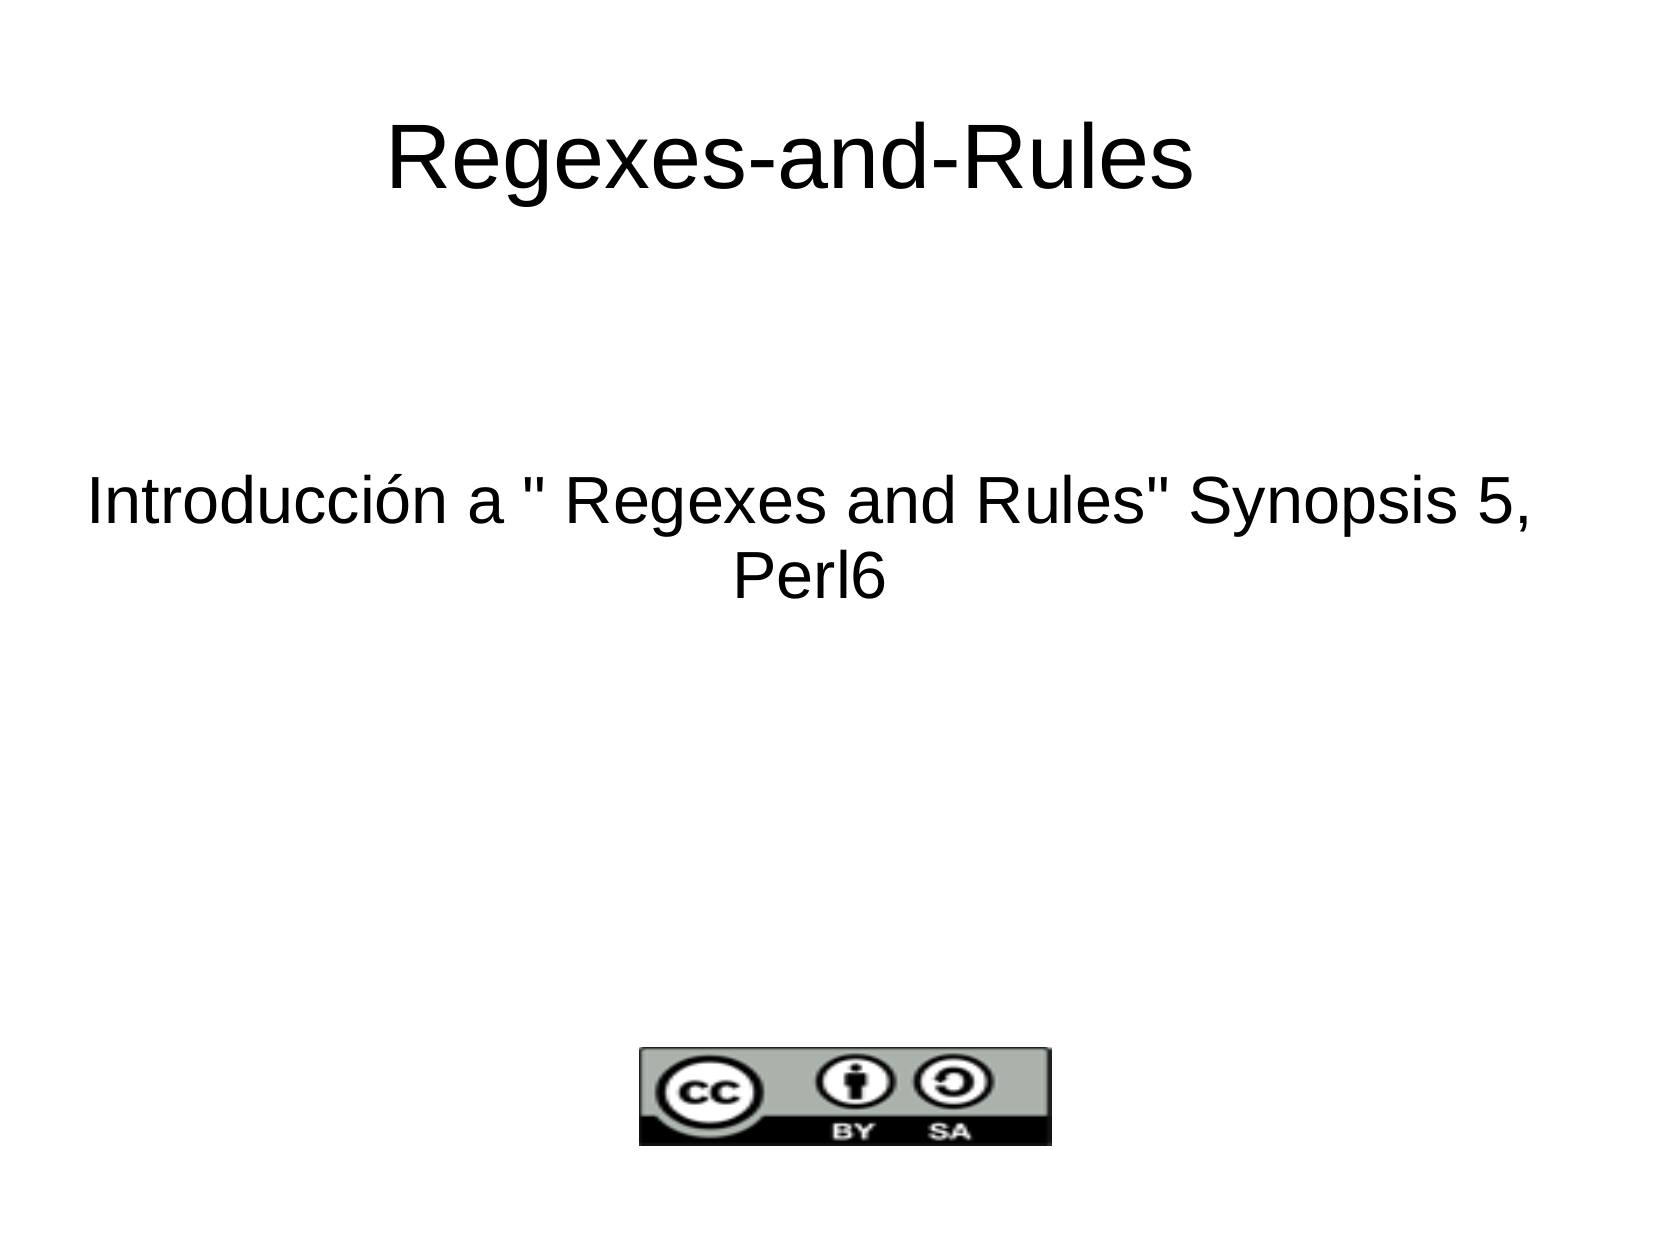

# Regexes-and-Rules
Introducción a " Regexes and Rules" Synopsis 5, Perl6